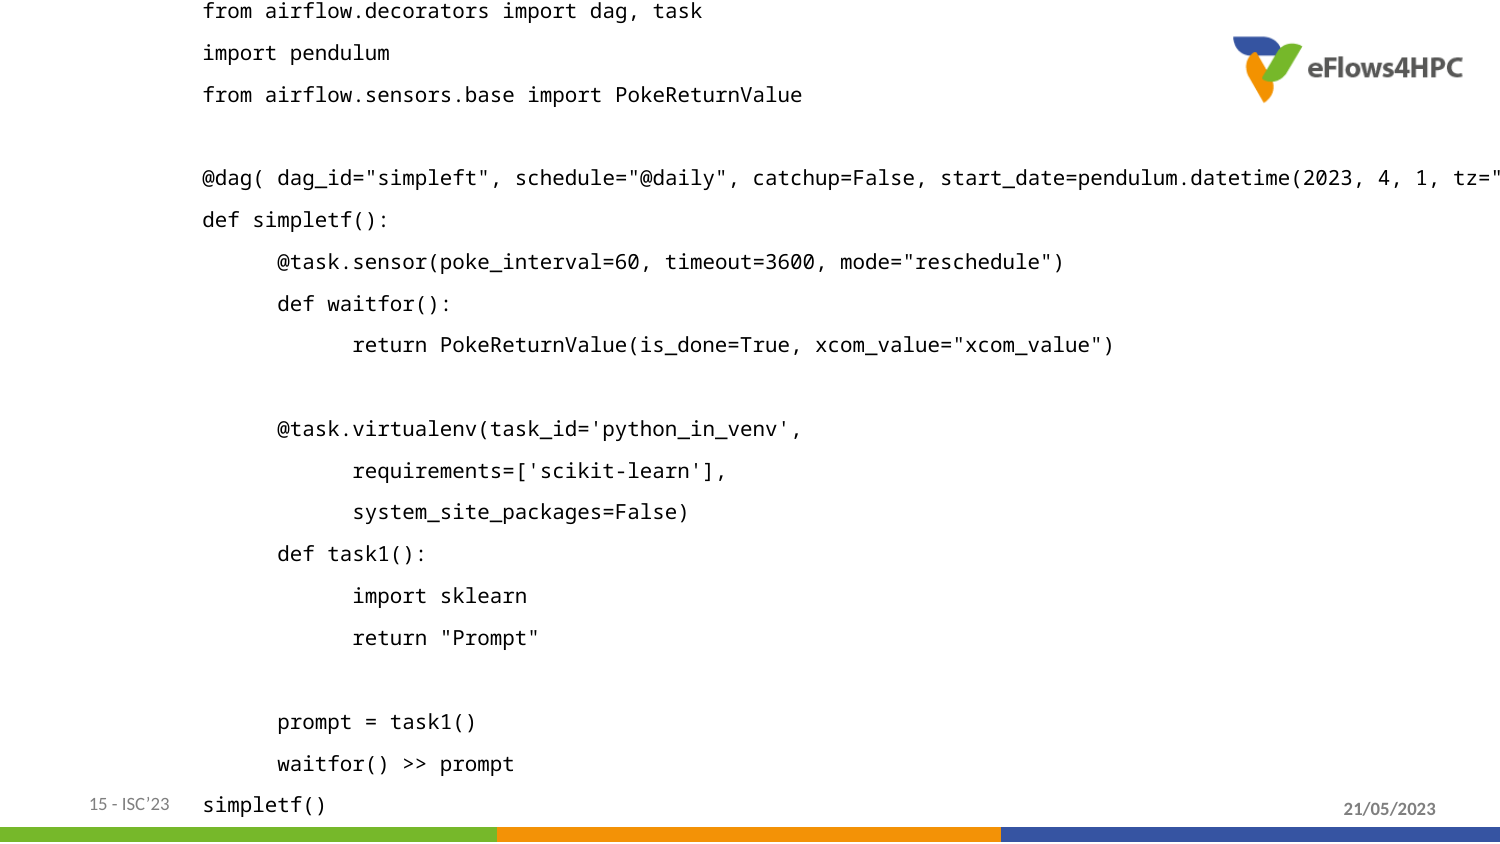

from airflow.decorators import dag, task
import pendulum
from airflow.sensors.base import PokeReturnValue
@dag( dag_id="simpleft", schedule="@daily", catchup=False, start_date=pendulum.datetime(2023, 4, 1, tz="UTC"))
def simpletf():
	@task.sensor(poke_interval=60, timeout=3600, mode="reschedule")
	def waitfor():
		return PokeReturnValue(is_done=True, xcom_value="xcom_value")
	@task.virtualenv(task_id='python_in_venv',
 requirements=['scikit-learn'],
 system_site_packages=False)
 	def task1():
 	import sklearn
		return "Prompt"
	prompt = task1()
	waitfor() >> prompt
simpletf()